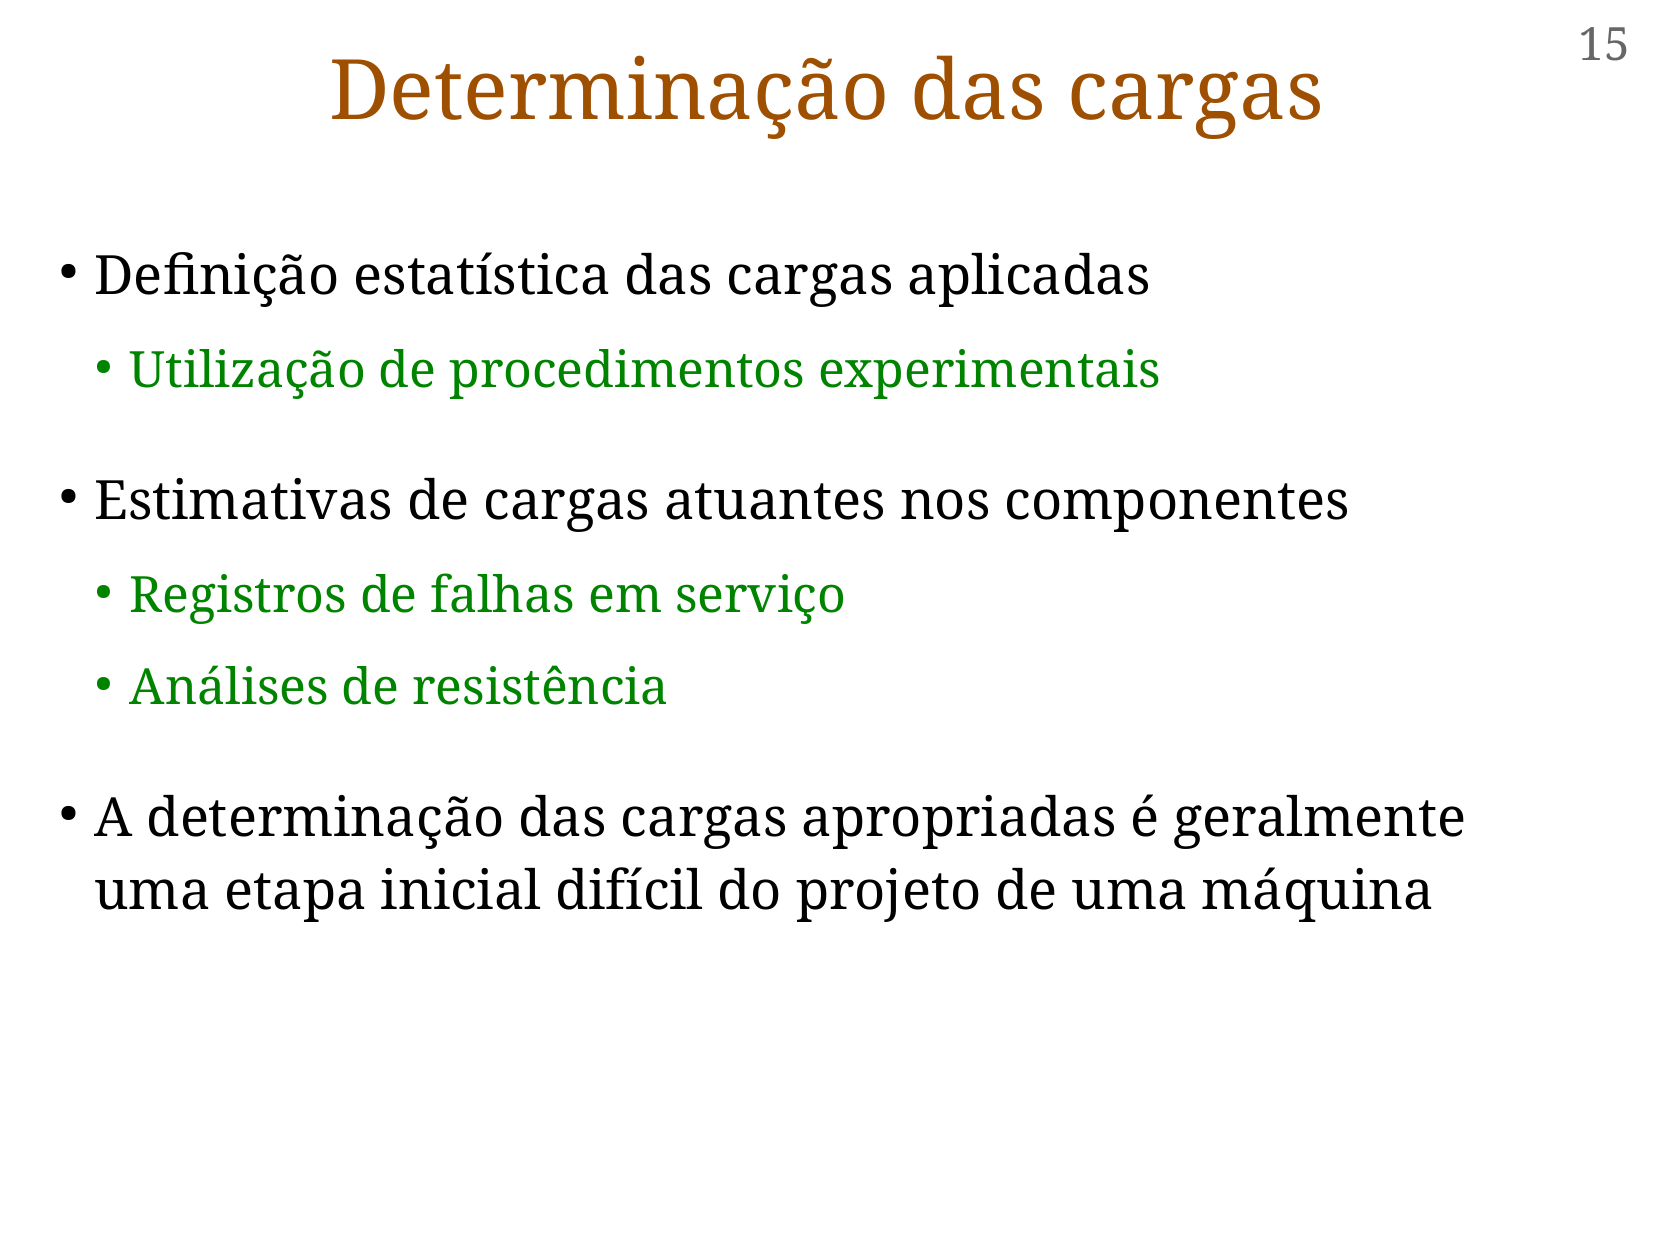

15
# Determinação das cargas
Definição estatística das cargas aplicadas
Utilização de procedimentos experimentais
Estimativas de cargas atuantes nos componentes
Registros de falhas em serviço
Análises de resistência
A determinação das cargas apropriadas é geralmente uma etapa inicial difícil do projeto de uma máquina